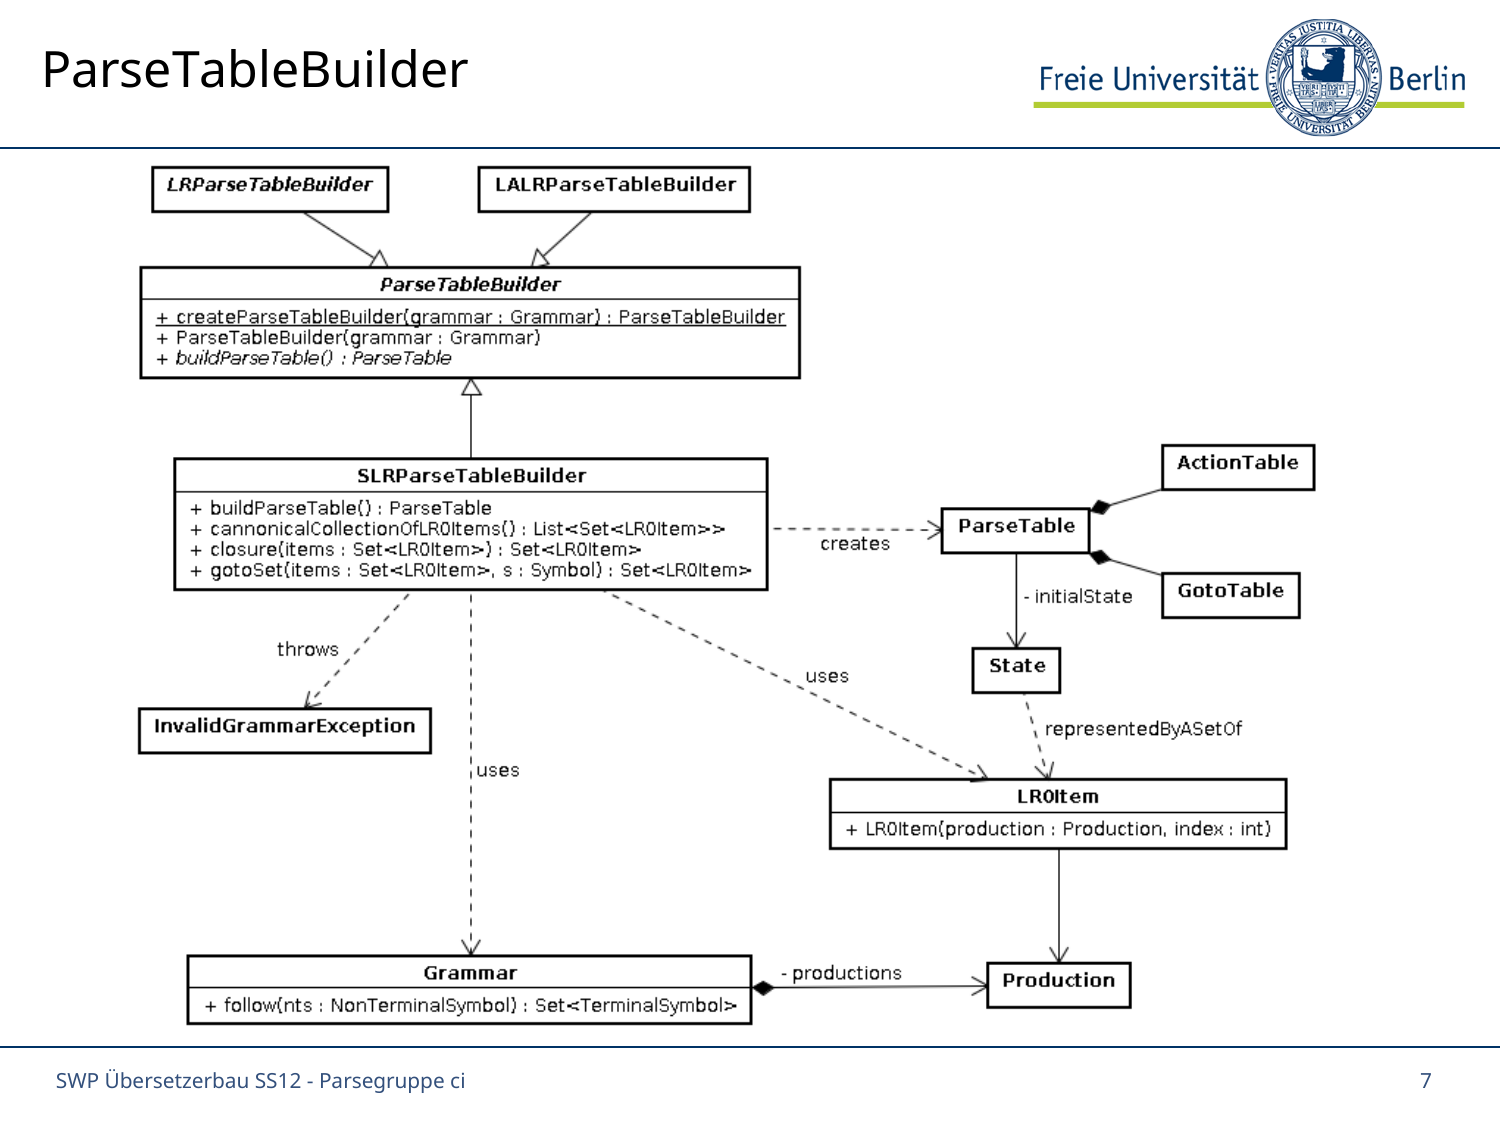

# ParseTableBuilder
SWP Übersetzerbau SS12 - Parsegruppe ci
7